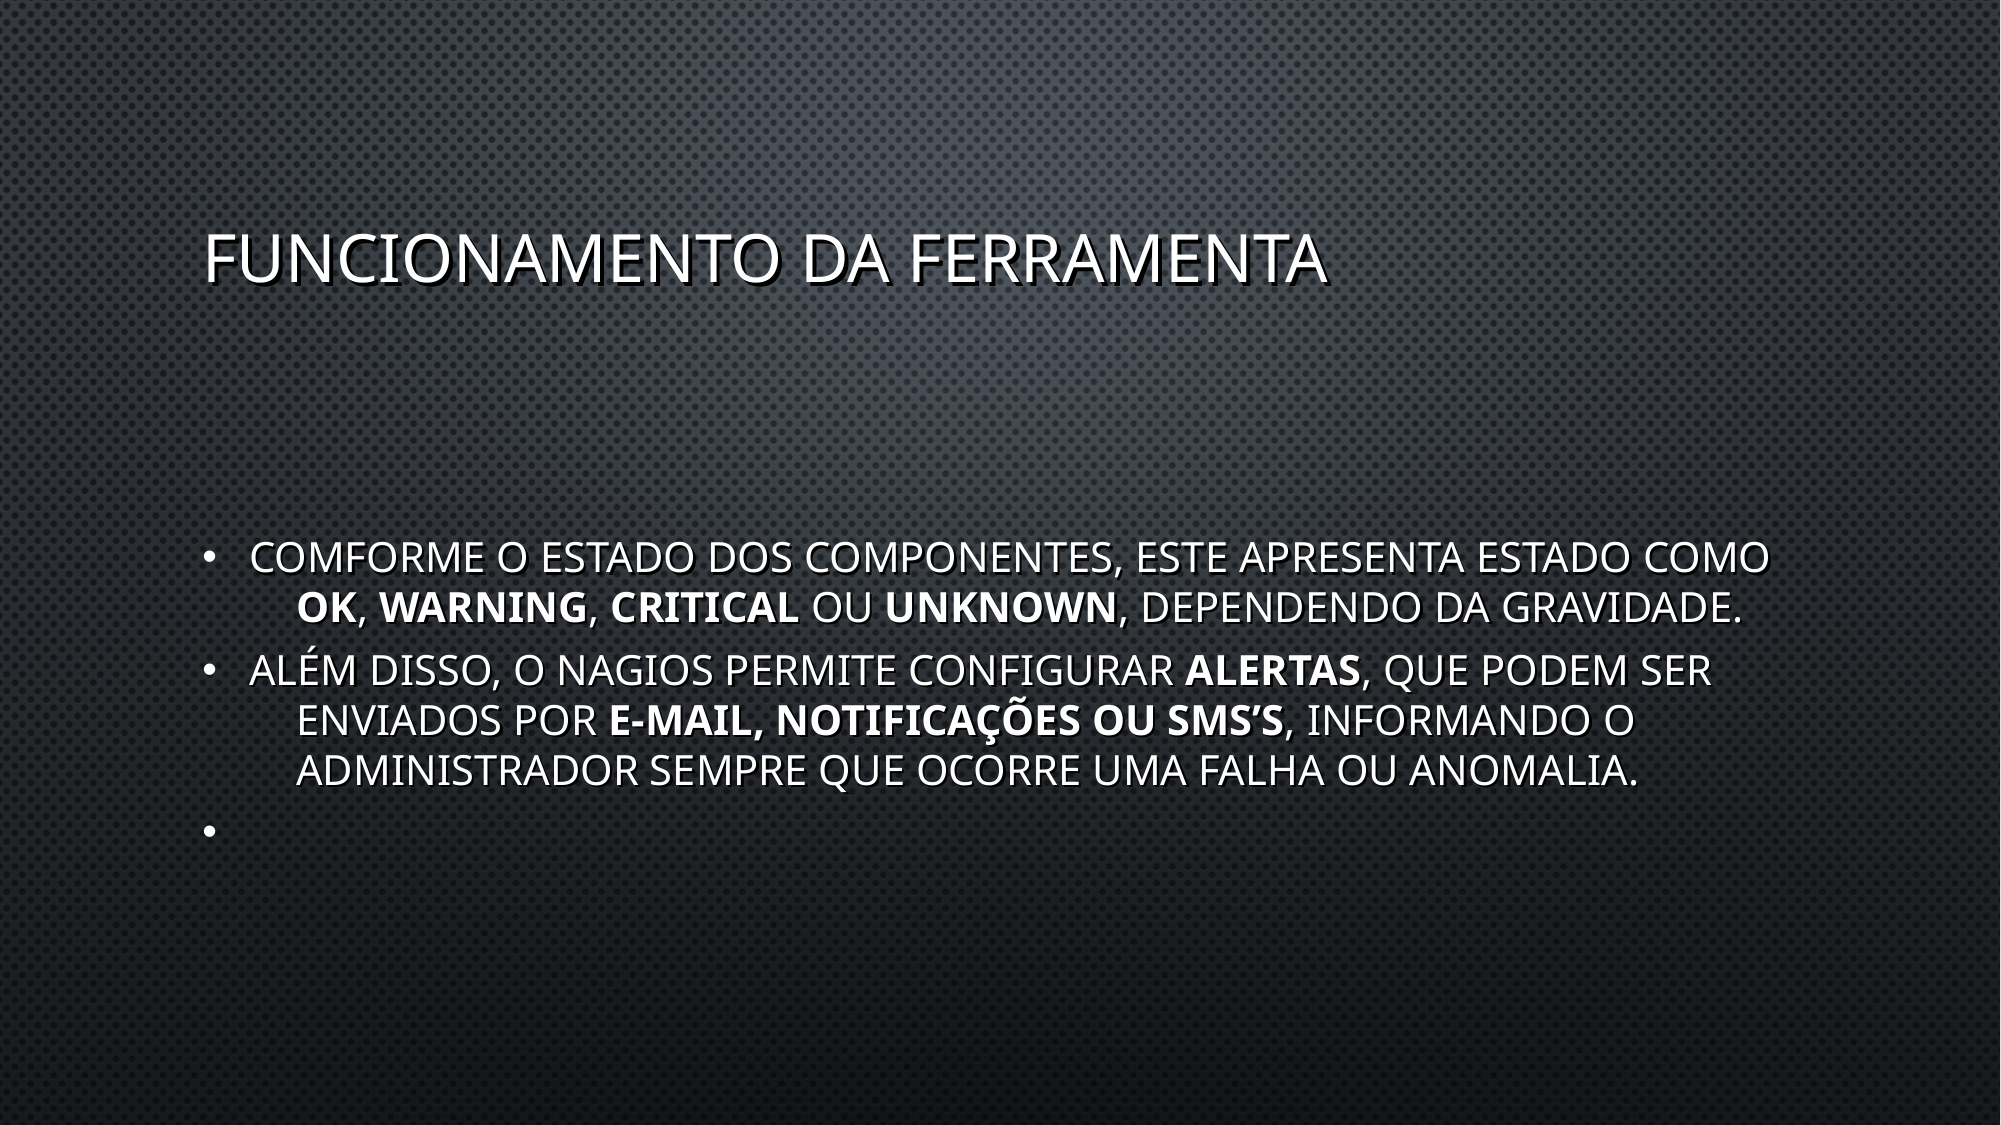

# funcionamento da ferramenta
Comforme o estado dos componentes, este apresenta estado como OK, WARNING, CRITICAL ou UNKNOWN, dependendo da gravidade.
Além disso, o Nagios permite configurar alertas, que podem ser enviados por e-mail, notificações ou sms’s, informando o administrador sempre que ocorre uma falha ou anomalia.